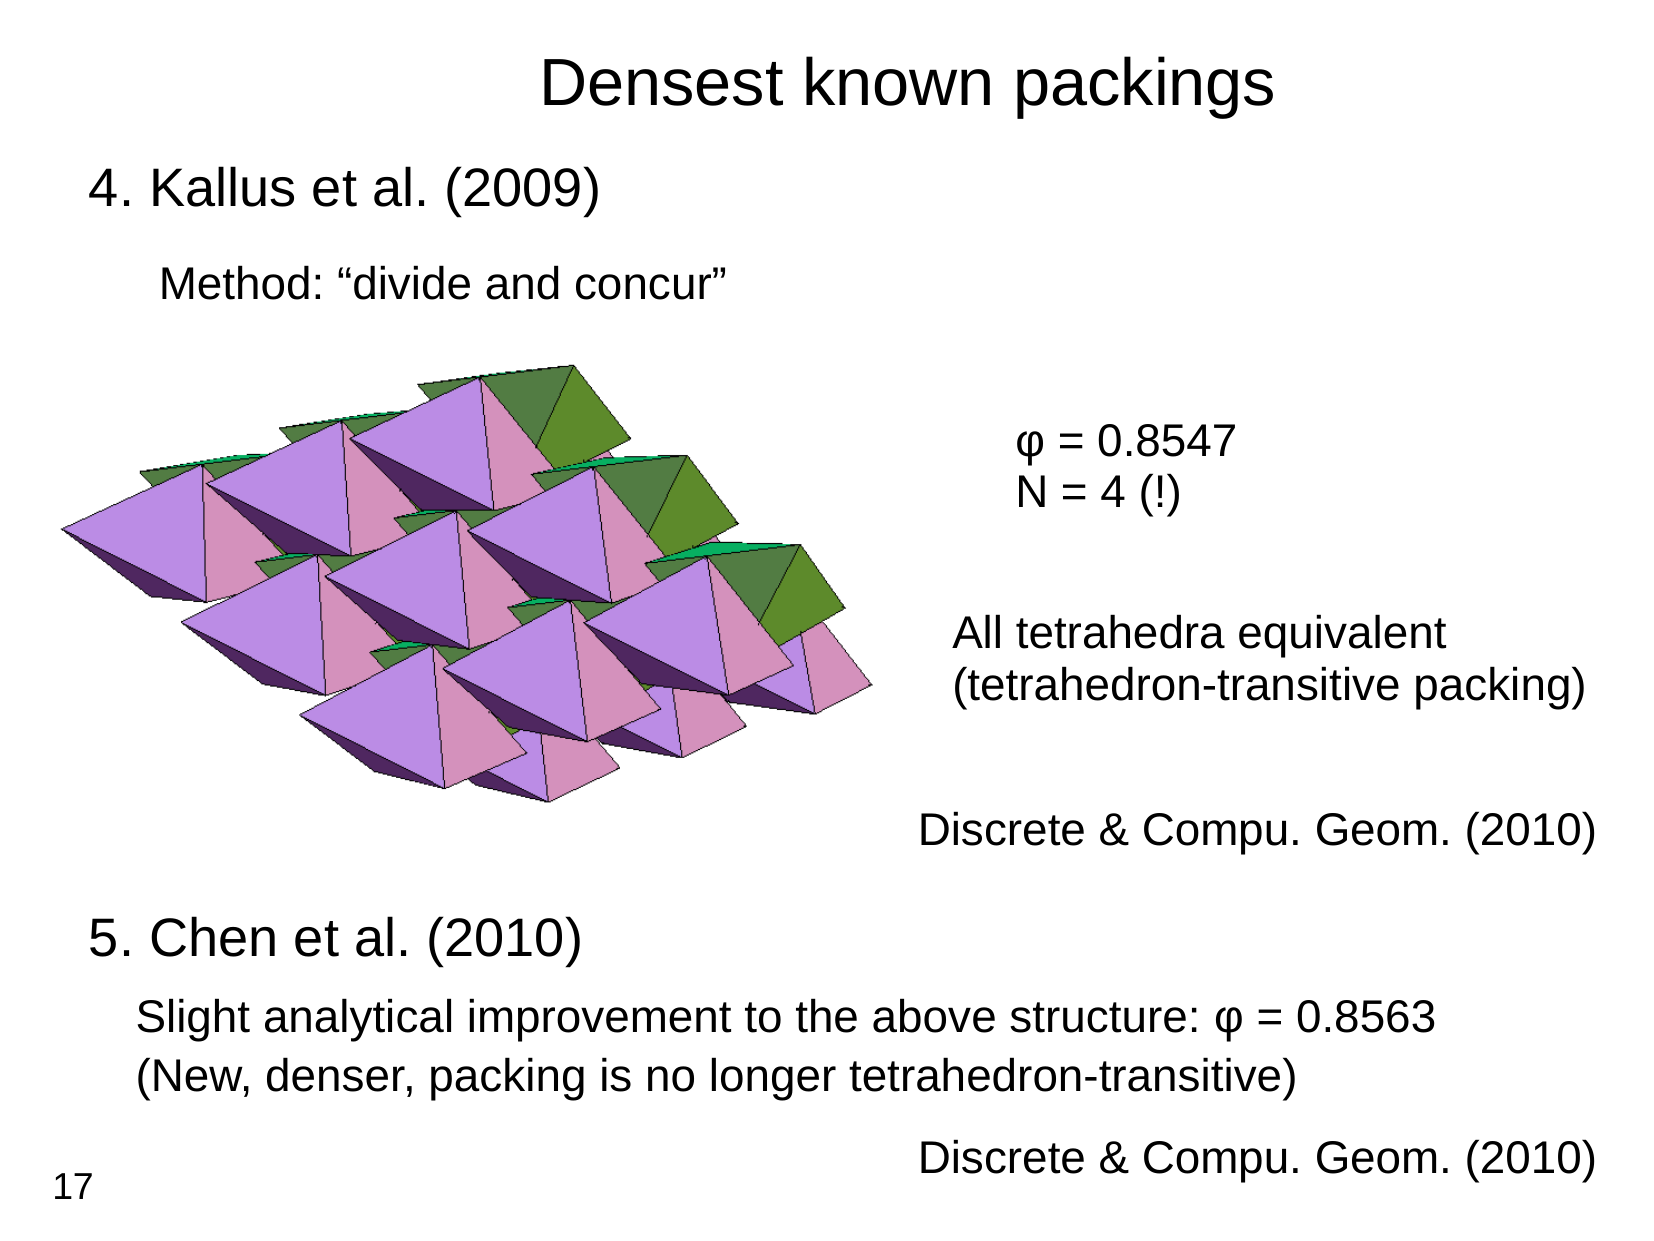

Densest known packings
4. Kallus et al. (2009)
Method: “divide and concur”
φ = 0.8547
N = 4 (!)
All tetrahedra equivalent
(tetrahedron-transitive packing)
Discrete & Compu. Geom. (2010)
5. Chen et al. (2010)
Slight analytical improvement to the above structure: φ = 0.8563
(New, denser, packing is no longer tetrahedron-transitive)
Discrete & Compu. Geom. (2010)
17